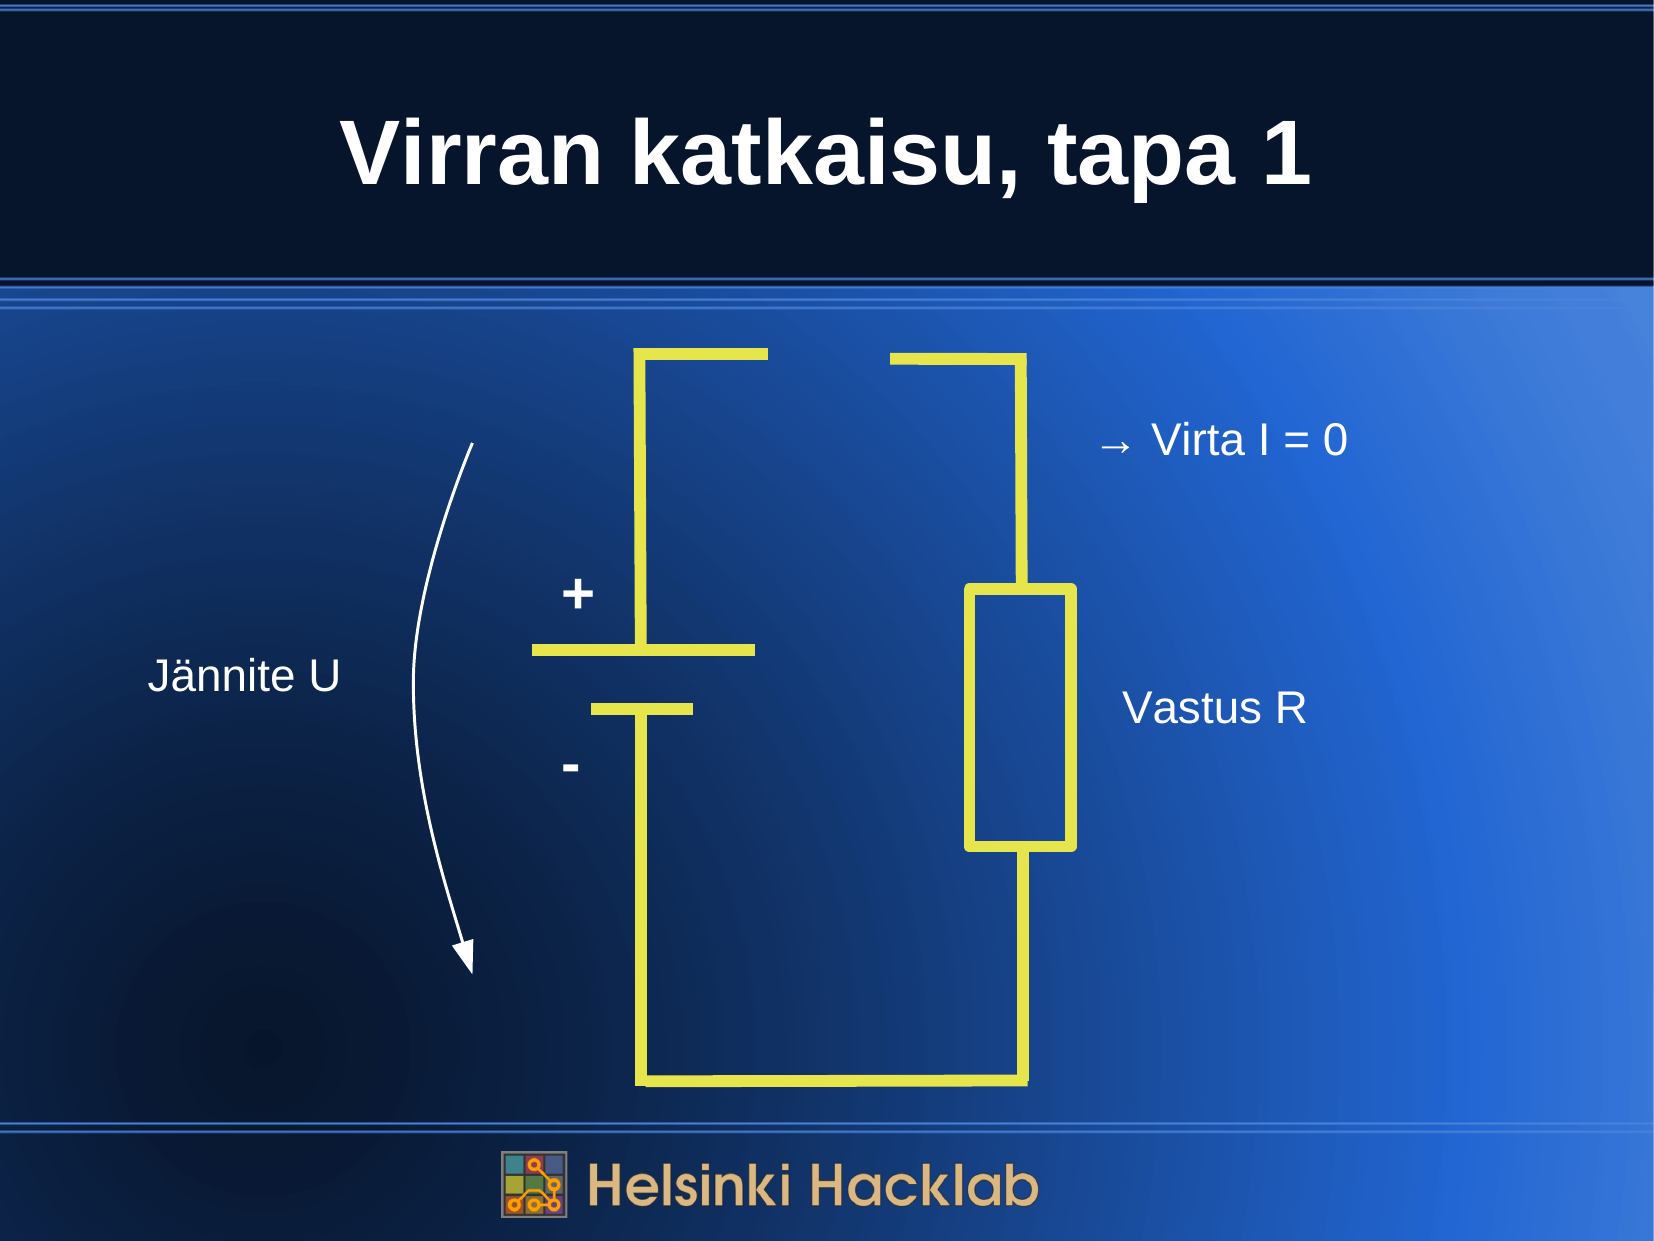

# Virran katkaisu, tapa 1
→ Virta I = 0
+
Jännite U
Vastus R
-